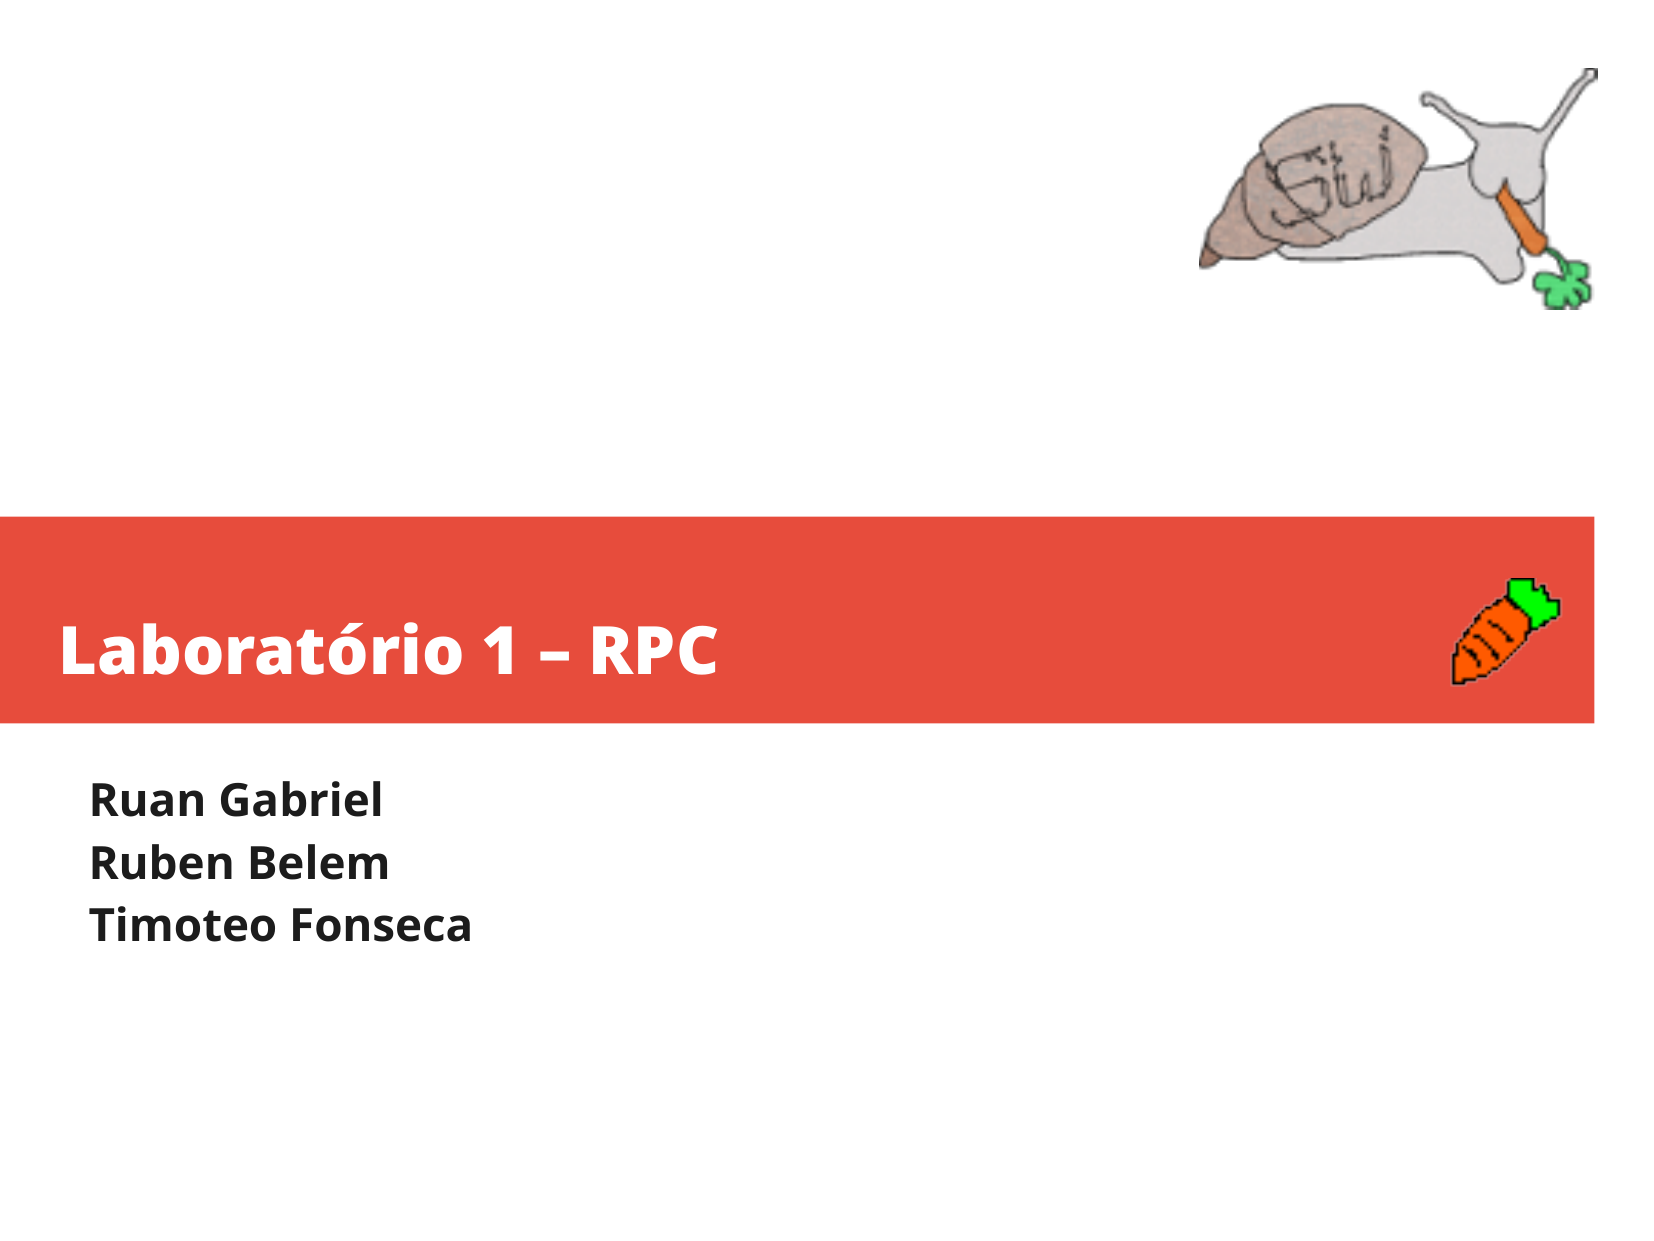

# Laboratório 1 – RPC
Ruan Gabriel
Ruben Belem
Timoteo Fonseca